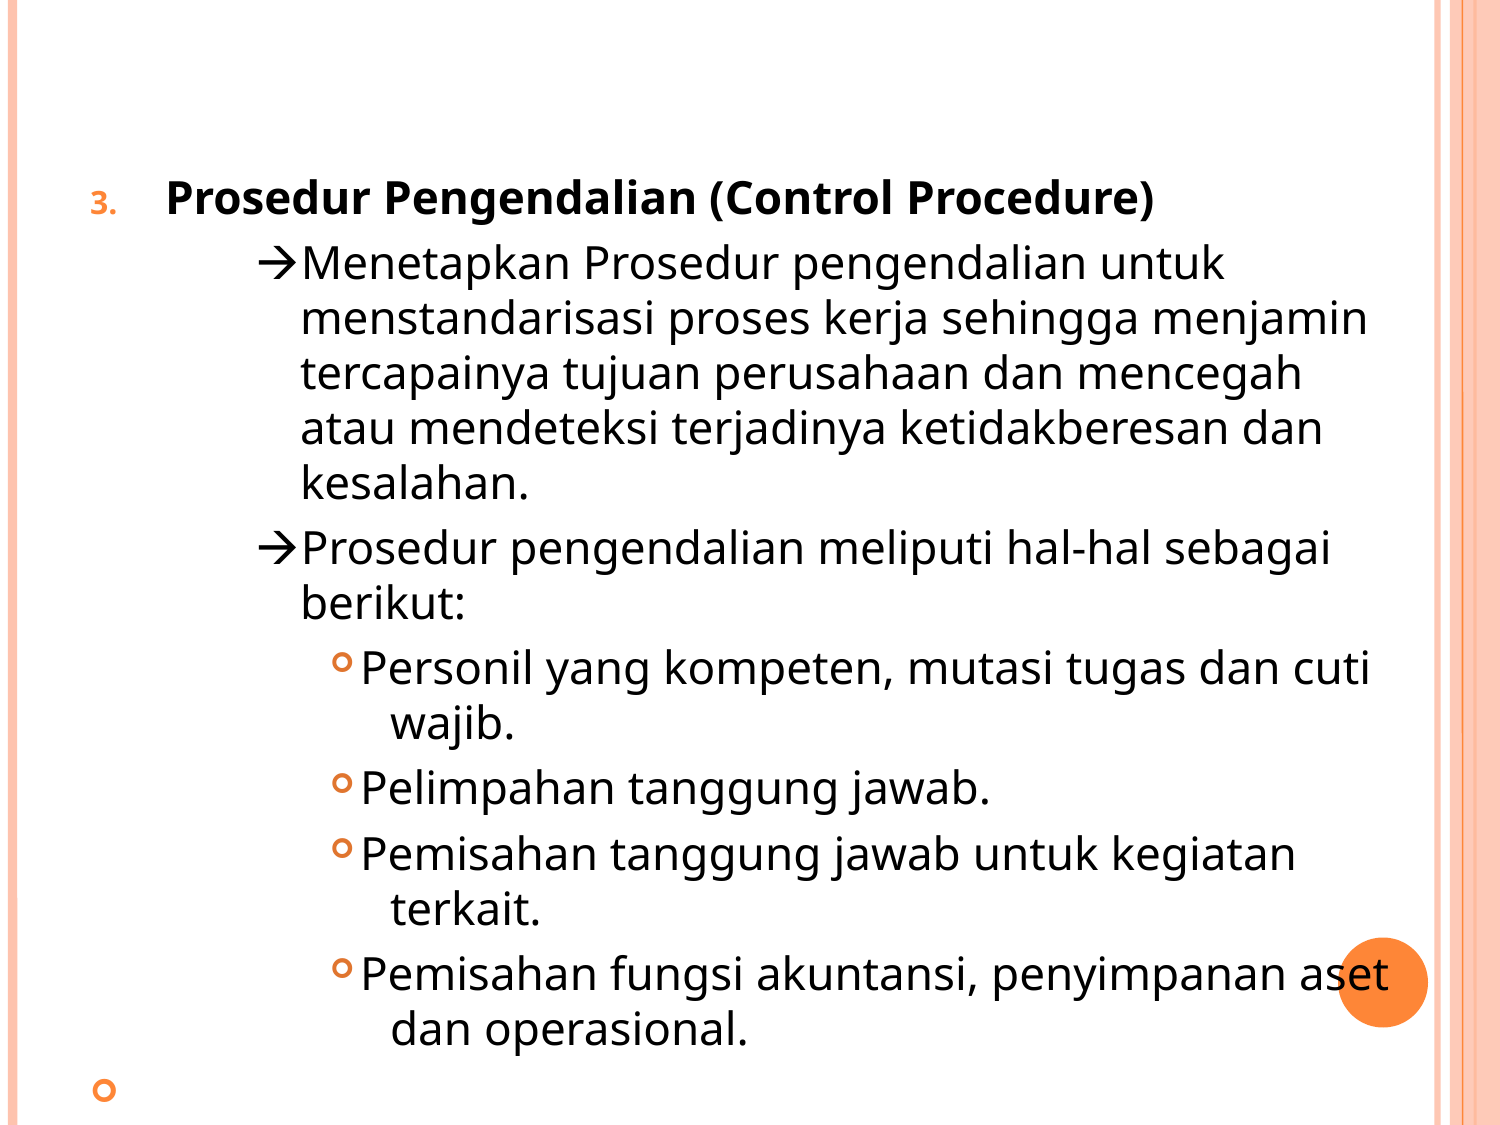

# Prosedur Pengendalian (Control Procedure)
Menetapkan Prosedur pengendalian untuk menstandarisasi proses kerja sehingga menjamin tercapainya tujuan perusahaan dan mencegah atau mendeteksi terjadinya ketidakberesan dan kesalahan.
Prosedur pengendalian meliputi hal-hal sebagai berikut:
Personil yang kompeten, mutasi tugas dan cuti wajib.
Pelimpahan tanggung jawab.
Pemisahan tanggung jawab untuk kegiatan terkait.
Pemisahan fungsi akuntansi, penyimpanan aset dan operasional.